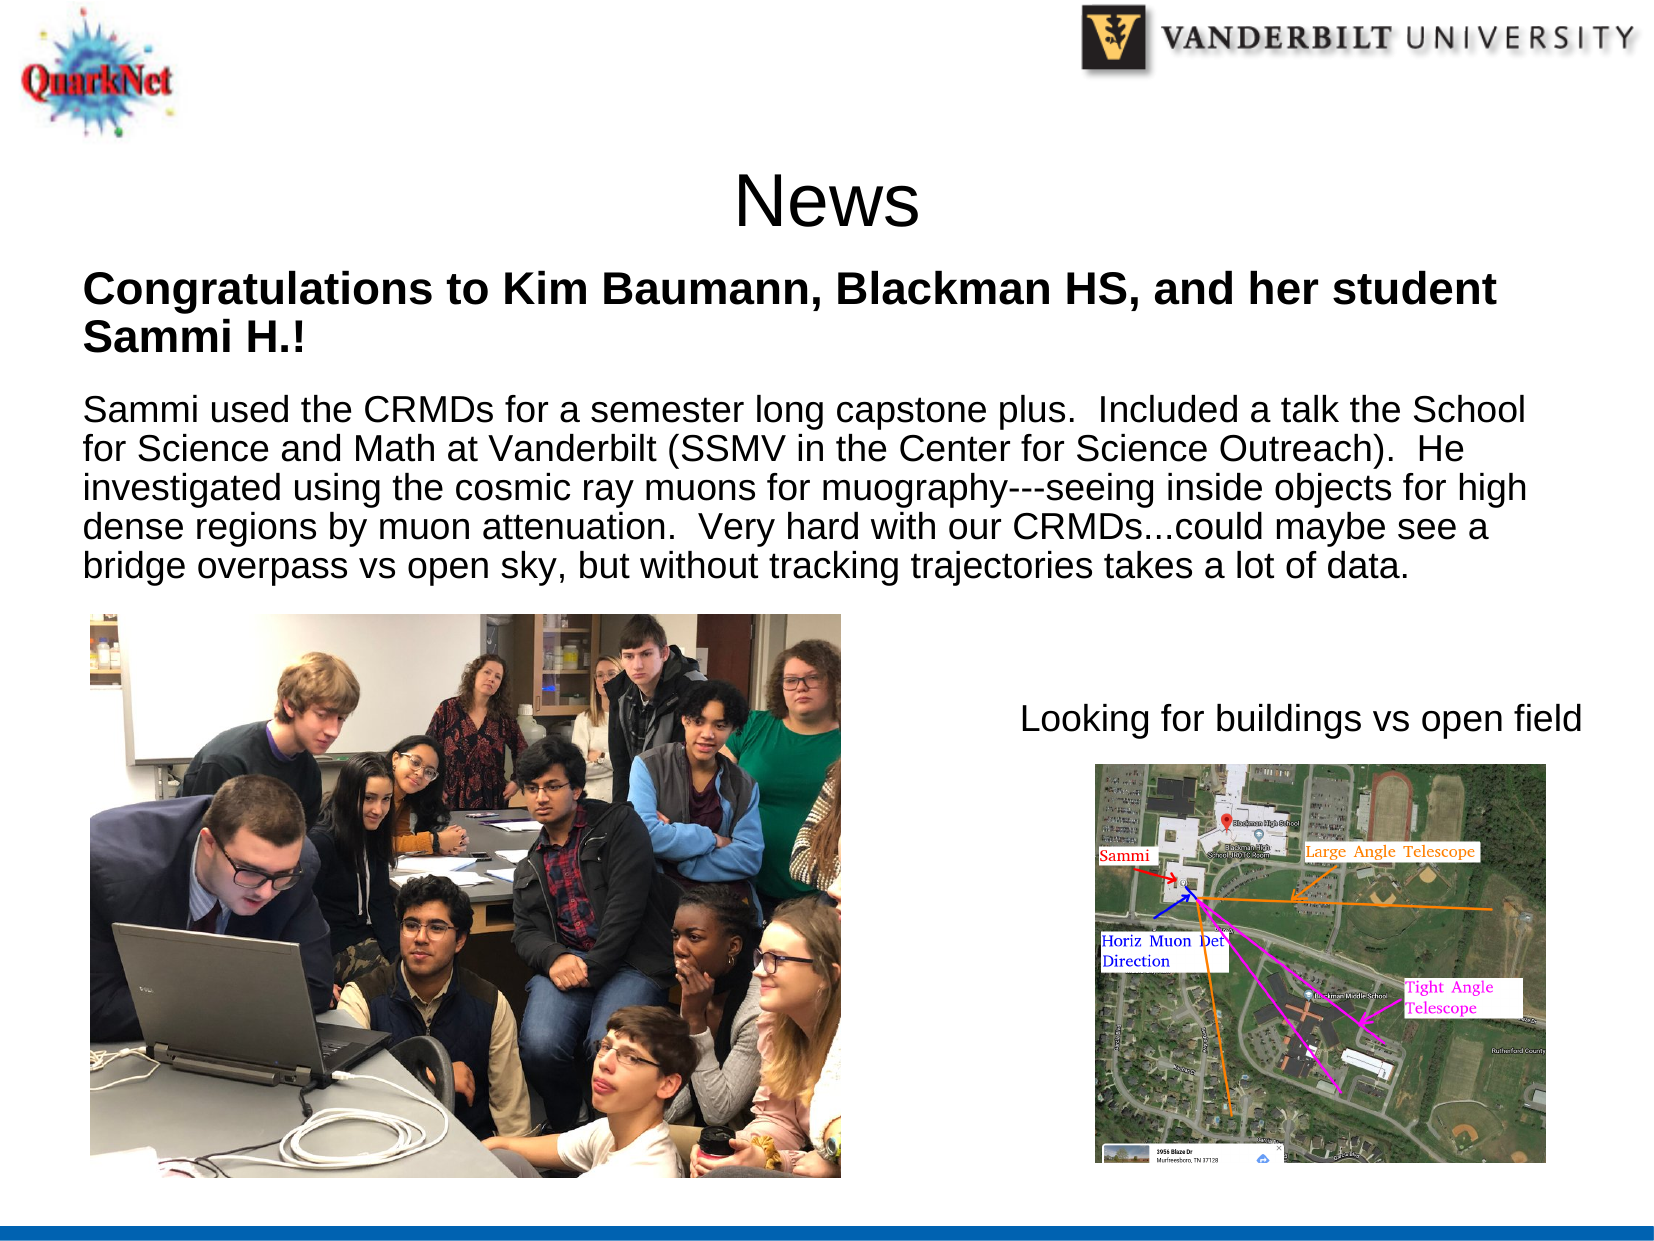

# News
Congratulations to Kim Baumann, Blackman HS, and her student Sammi H.!
Sammi used the CRMDs for a semester long capstone plus. Included a talk the School for Science and Math at Vanderbilt (SSMV in the Center for Science Outreach). He investigated using the cosmic ray muons for muography---seeing inside objects for high dense regions by muon attenuation. Very hard with our CRMDs...could maybe see a bridge overpass vs open sky, but without tracking trajectories takes a lot of data.
Looking for buildings vs open field